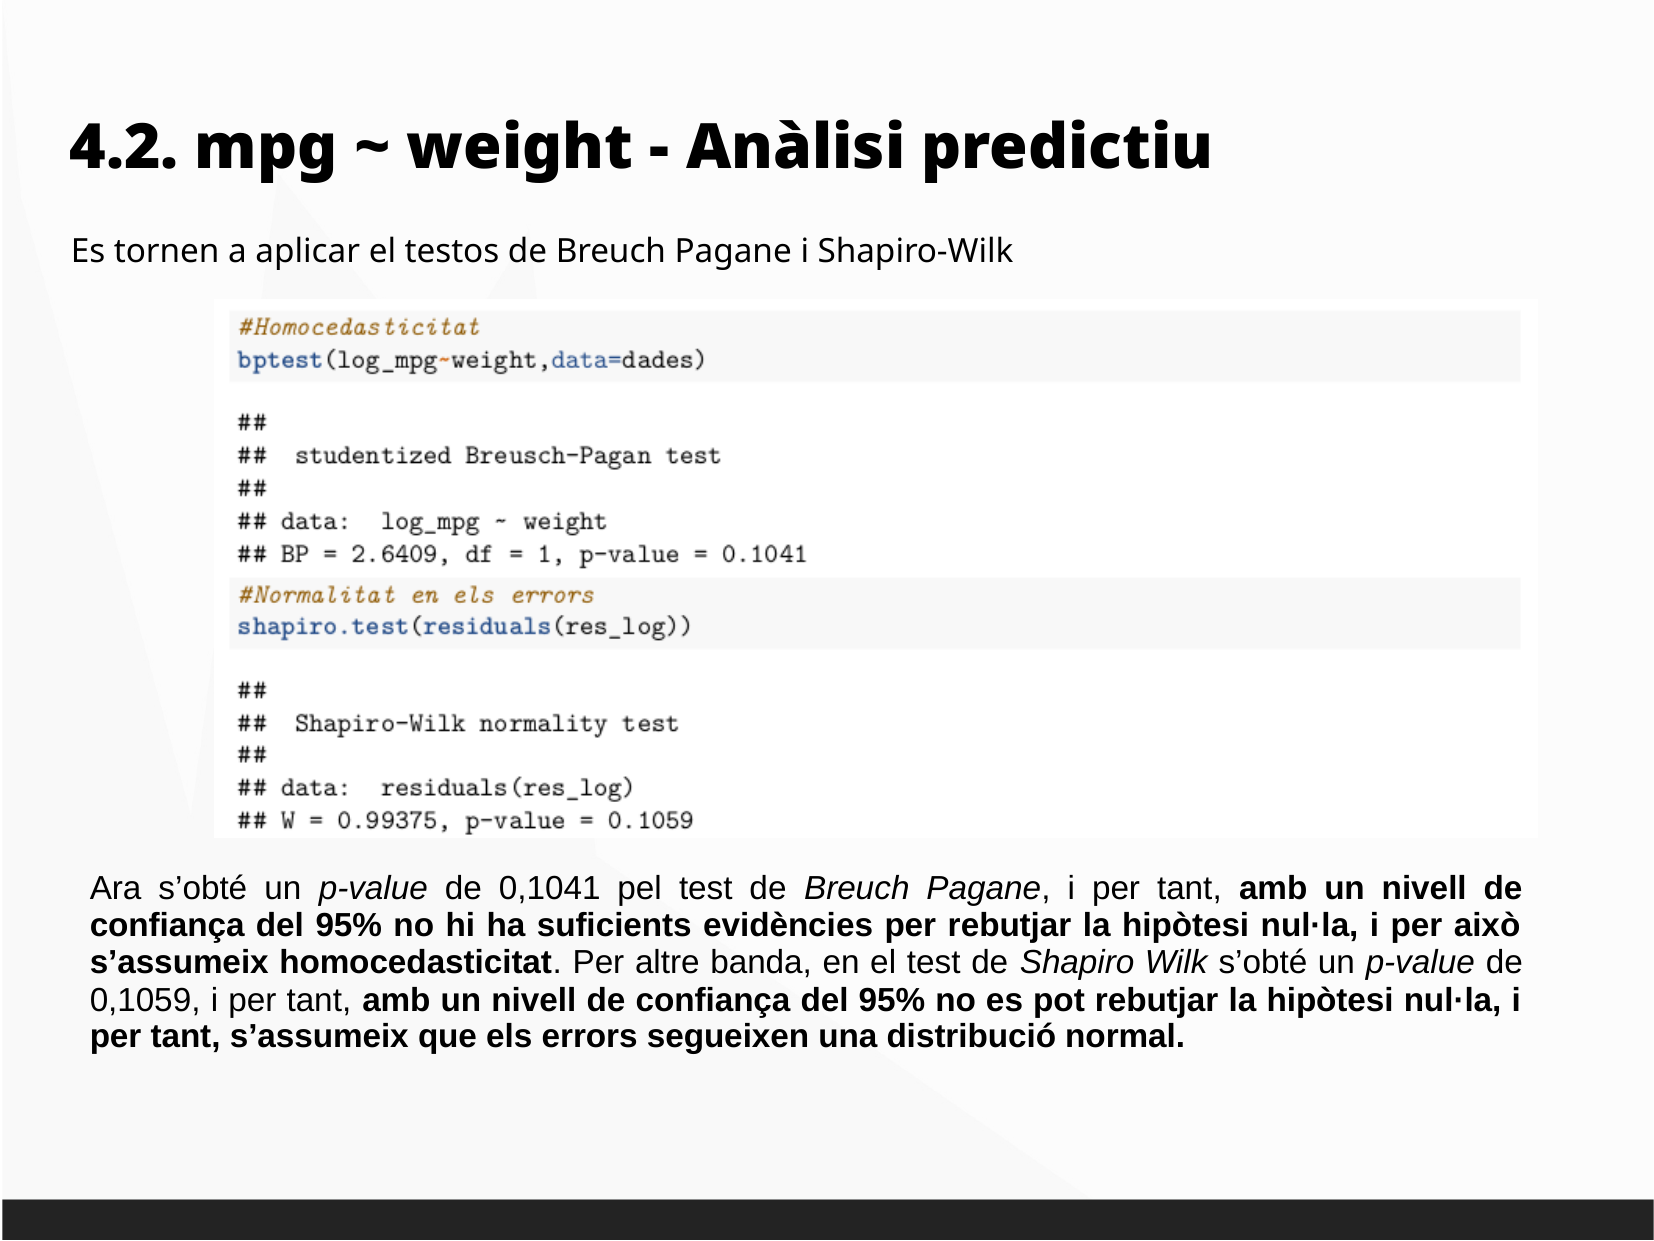

4.2. mpg ~ weight - Anàlisi predictiu
# Es tornen a aplicar el testos de Breuch Pagane i Shapiro-Wilk
Ara s’obté un p-value de 0,1041 pel test de Breuch Pagane, i per tant, amb un nivell de confiança del 95% no hi ha suficients evidències per rebutjar la hipòtesi nul·la, i per això s’assumeix homocedasticitat. Per altre banda, en el test de Shapiro Wilk s’obté un p-value de 0,1059, i per tant, amb un nivell de confiança del 95% no es pot rebutjar la hipòtesi nul·la, i per tant, s’assumeix que els errors segueixen una distribució normal.